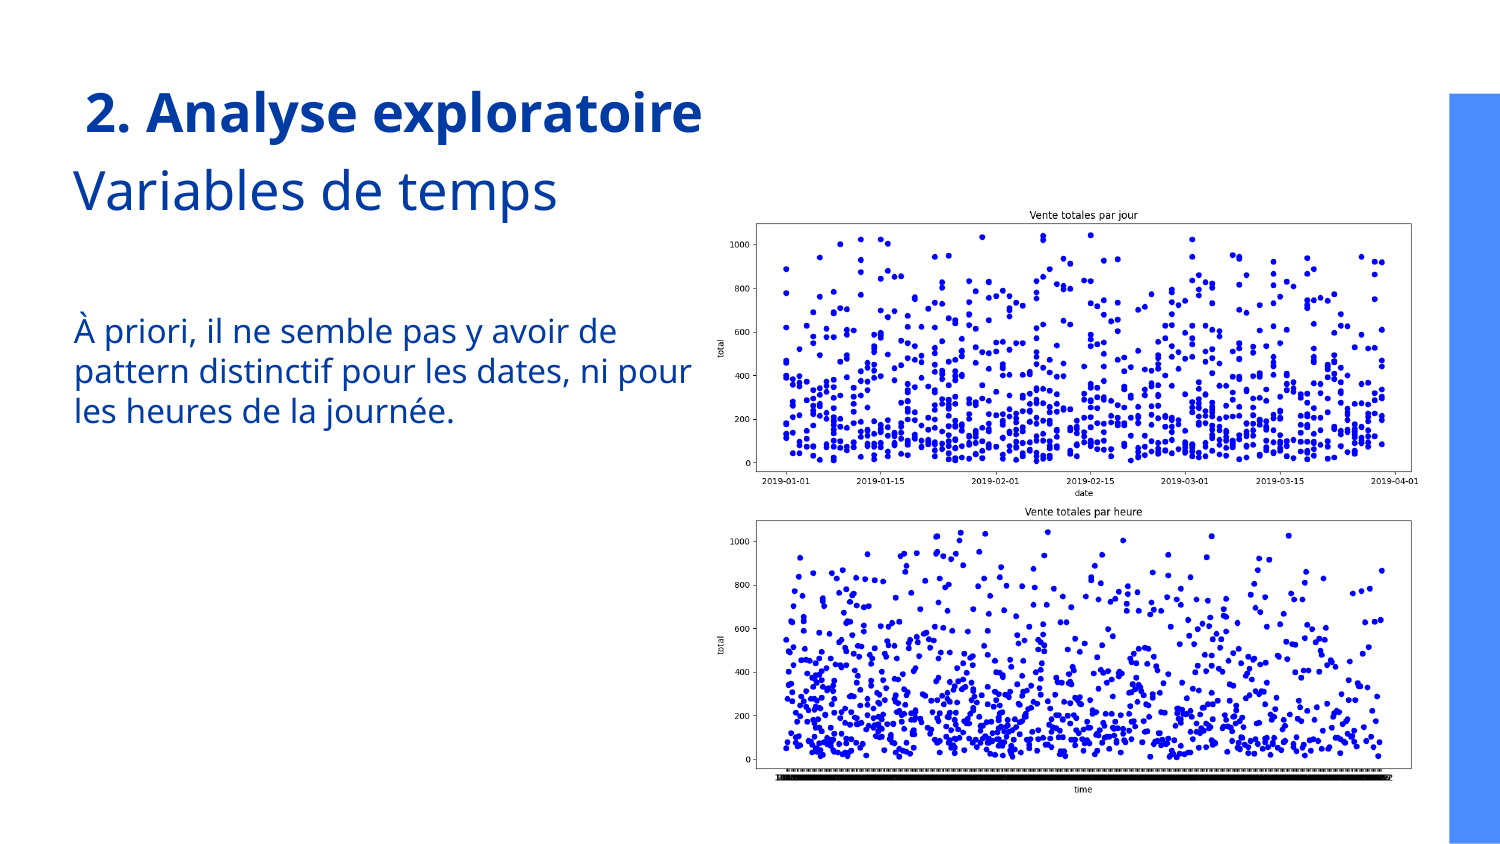

# 2. Analyse exploratoire
Variables de temps
À priori, il ne semble pas y avoir de pattern distinctif pour les dates, ni pour les heures de la journée.